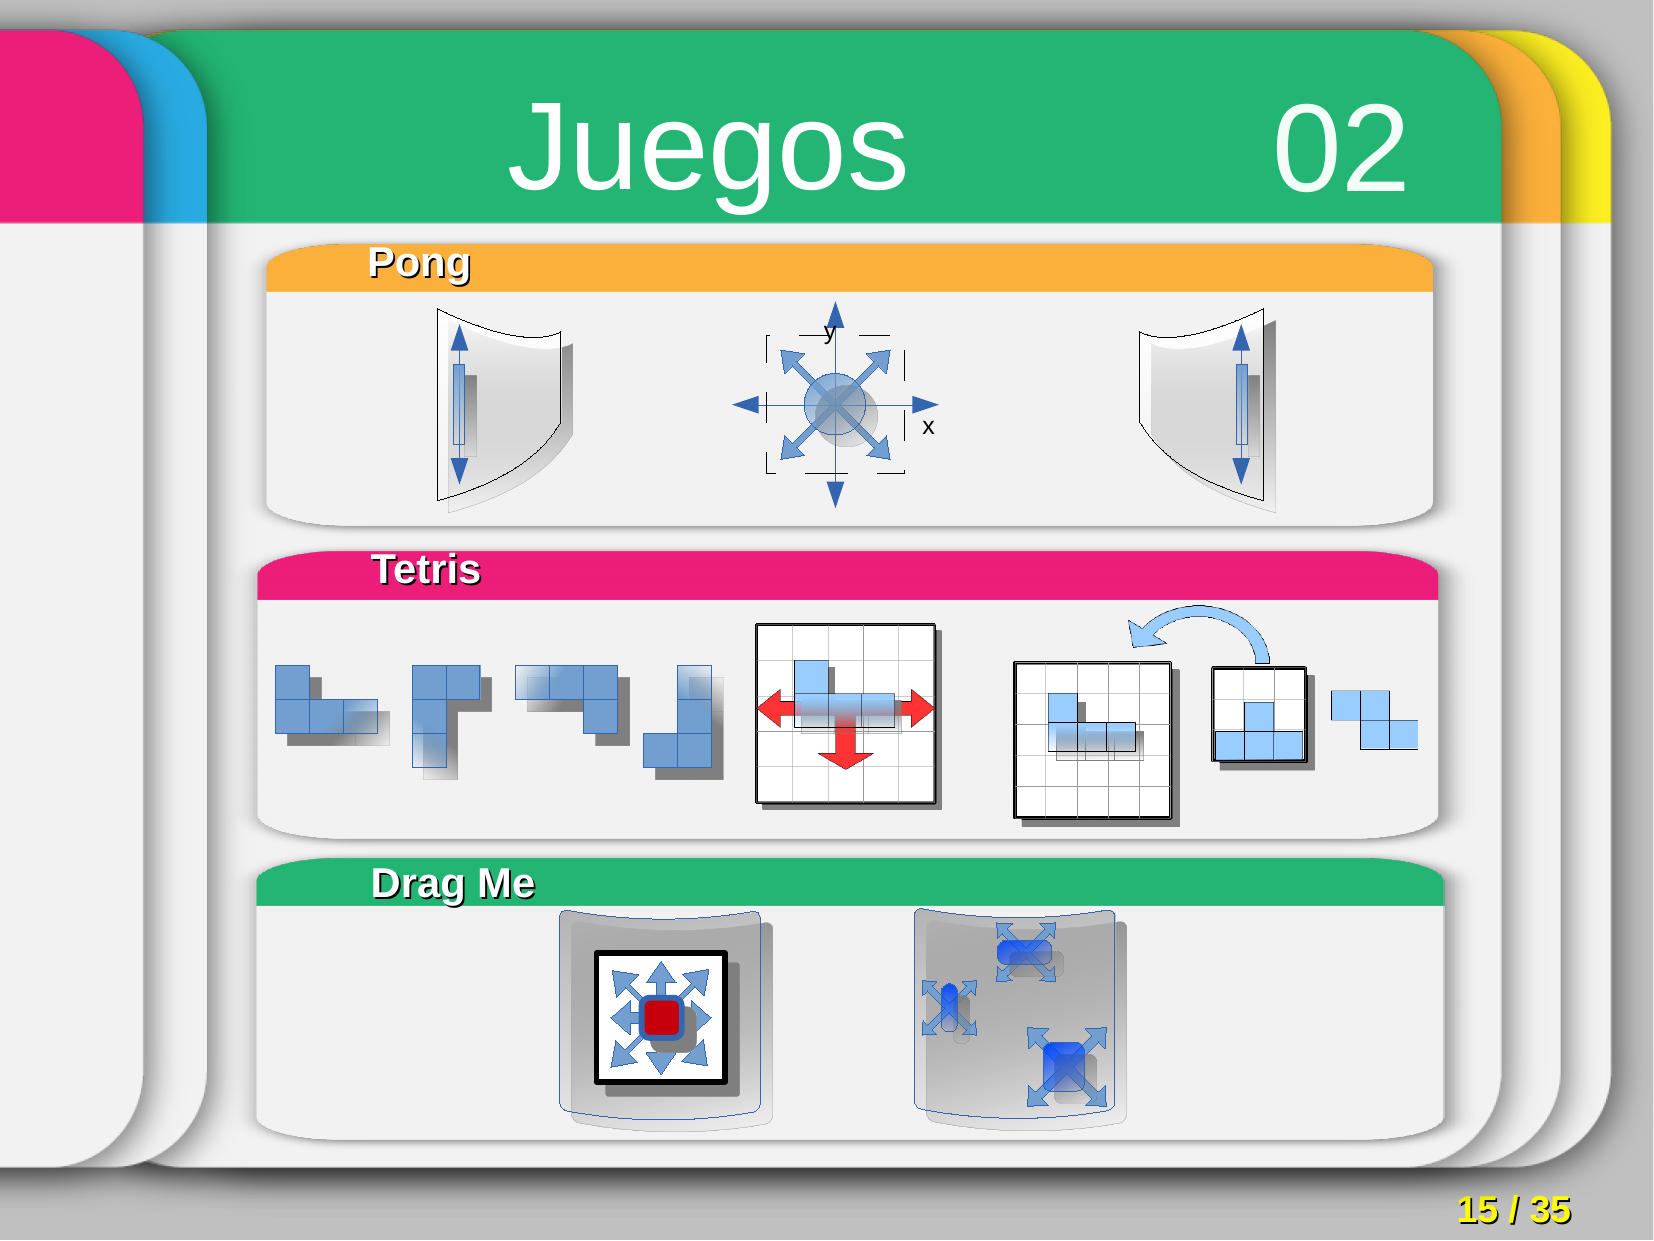

02
# Juegos
Pong
y
x
Tetris
Drag Me